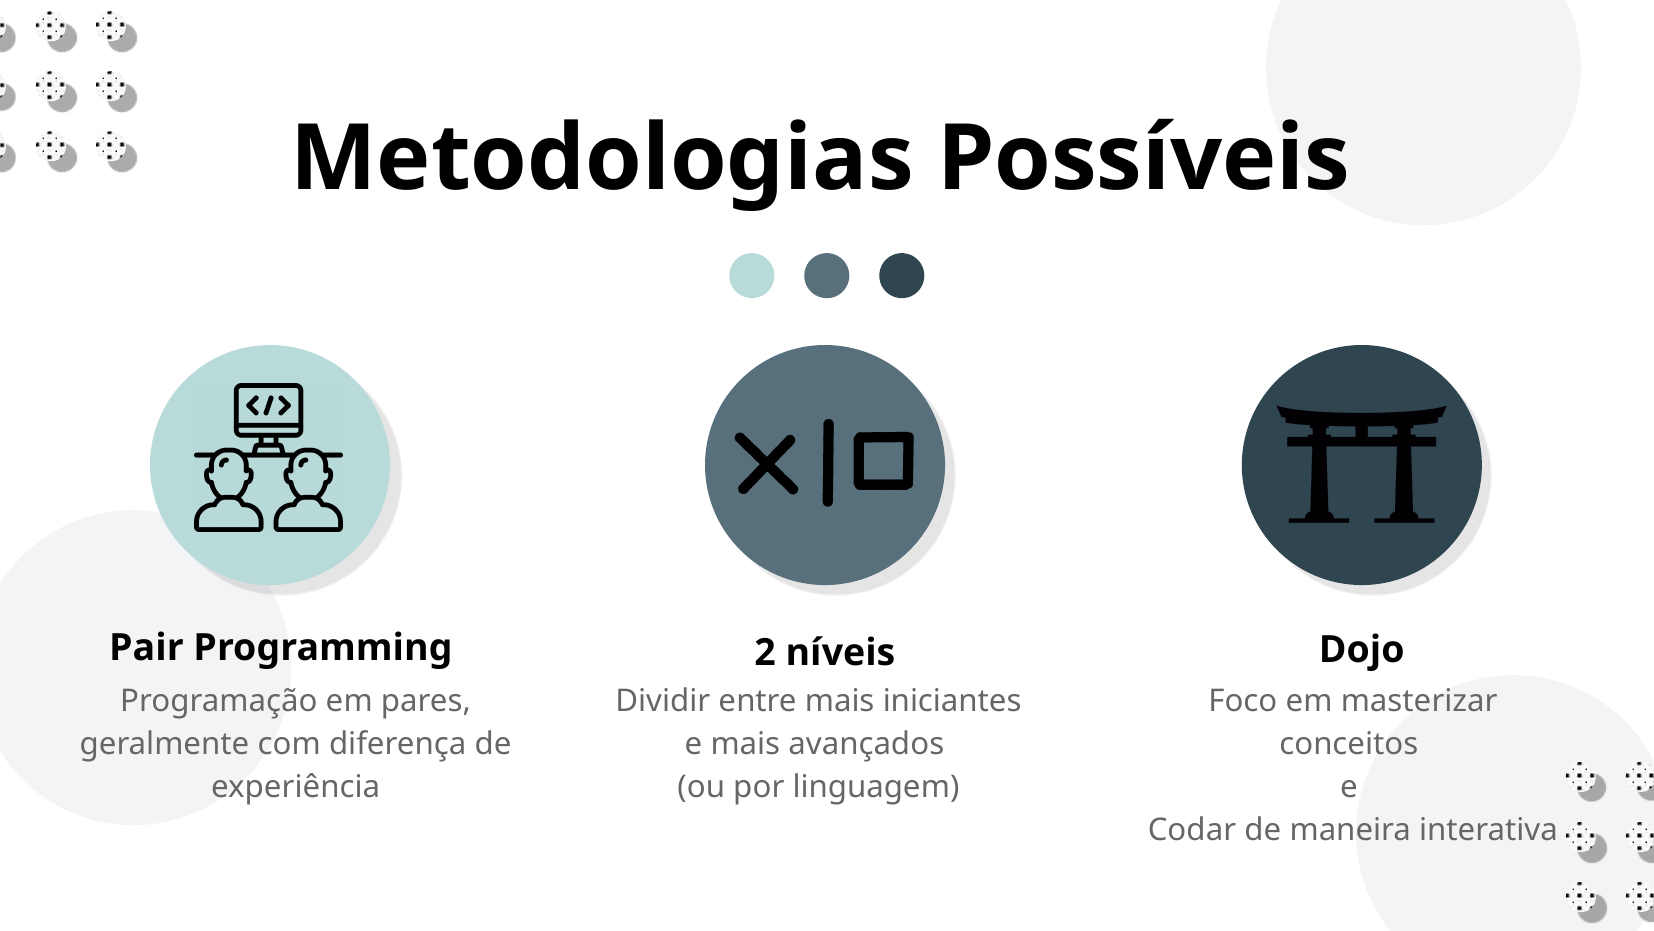

# Metodologias Possíveis
Pair Programming
Dojo
2 níveis
Programação em pares, geralmente com diferença de experiência
Dividir entre mais iniciantes e mais avançados
(ou por linguagem)
Foco em masterizar conceitos
e
Codar de maneira interativa